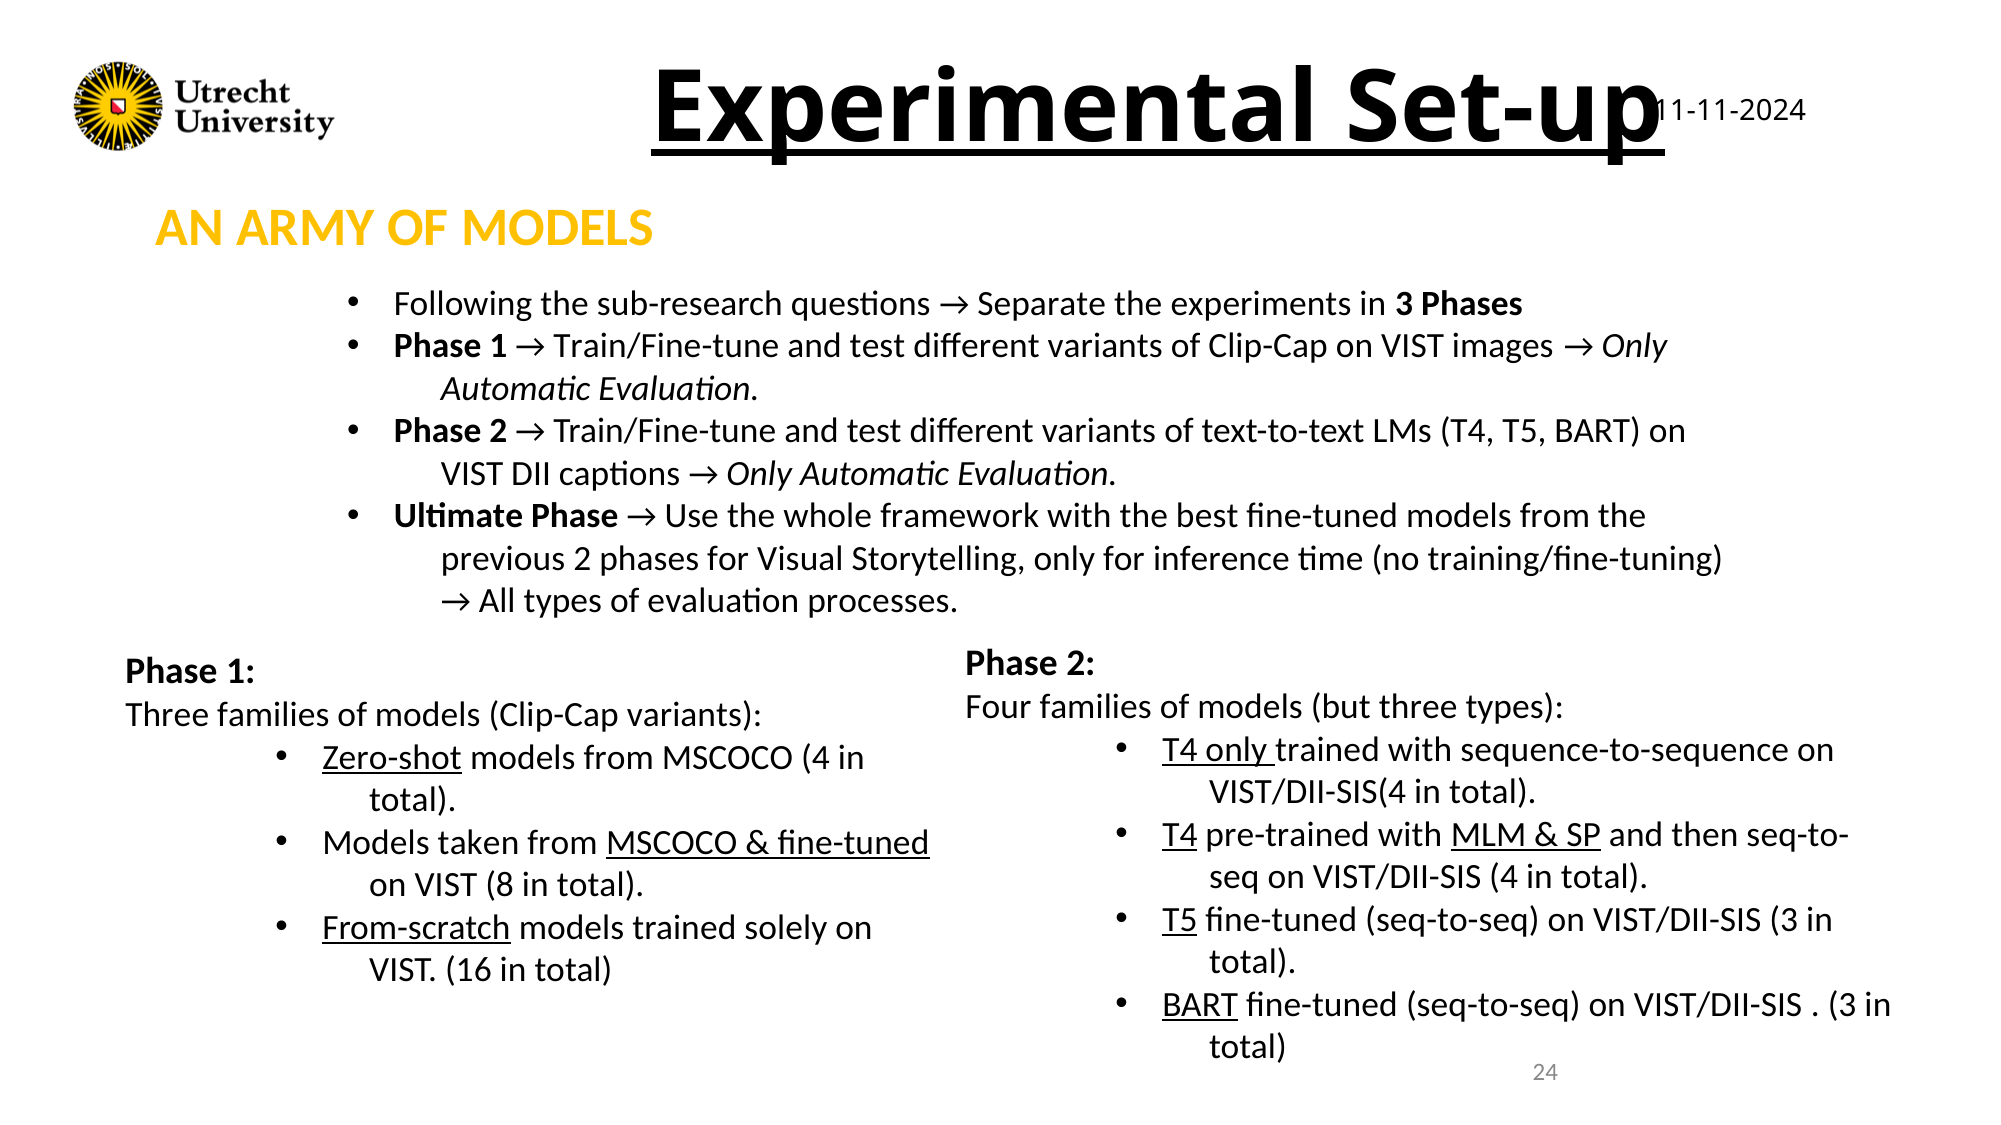

Experimental Set-up
11-11-2024
AN ARMY OF MODELS
Following the sub-research questions → Separate the experiments in 3 Phases
Phase 1 → Train/Fine-tune and test different variants of Clip-Cap on VIST images → Only Automatic Evaluation.
Phase 2 → Train/Fine-tune and test different variants of text-to-text LMs (T4, T5, BART) on VIST DII captions → Only Automatic Evaluation.
Ultimate Phase → Use the whole framework with the best fine-tuned models from the previous 2 phases for Visual Storytelling, only for inference time (no training/fine-tuning) → All types of evaluation processes.
Phase 2:
Four families of models (but three types):
T4 only trained with sequence-to-sequence on VIST/DII-SIS(4 in total).
T4 pre-trained with MLM & SP and then seq-to-seq on VIST/DII-SIS (4 in total).
T5 fine-tuned (seq-to-seq) on VIST/DII-SIS (3 in total).
BART fine-tuned (seq-to-seq) on VIST/DII-SIS . (3 in total)
Phase 1:
Three families of models (Clip-Cap variants):
Zero-shot models from MSCOCO (4 in total).
Models taken from MSCOCO & fine-tuned on VIST (8 in total).
From-scratch models trained solely on VIST. (16 in total)
1